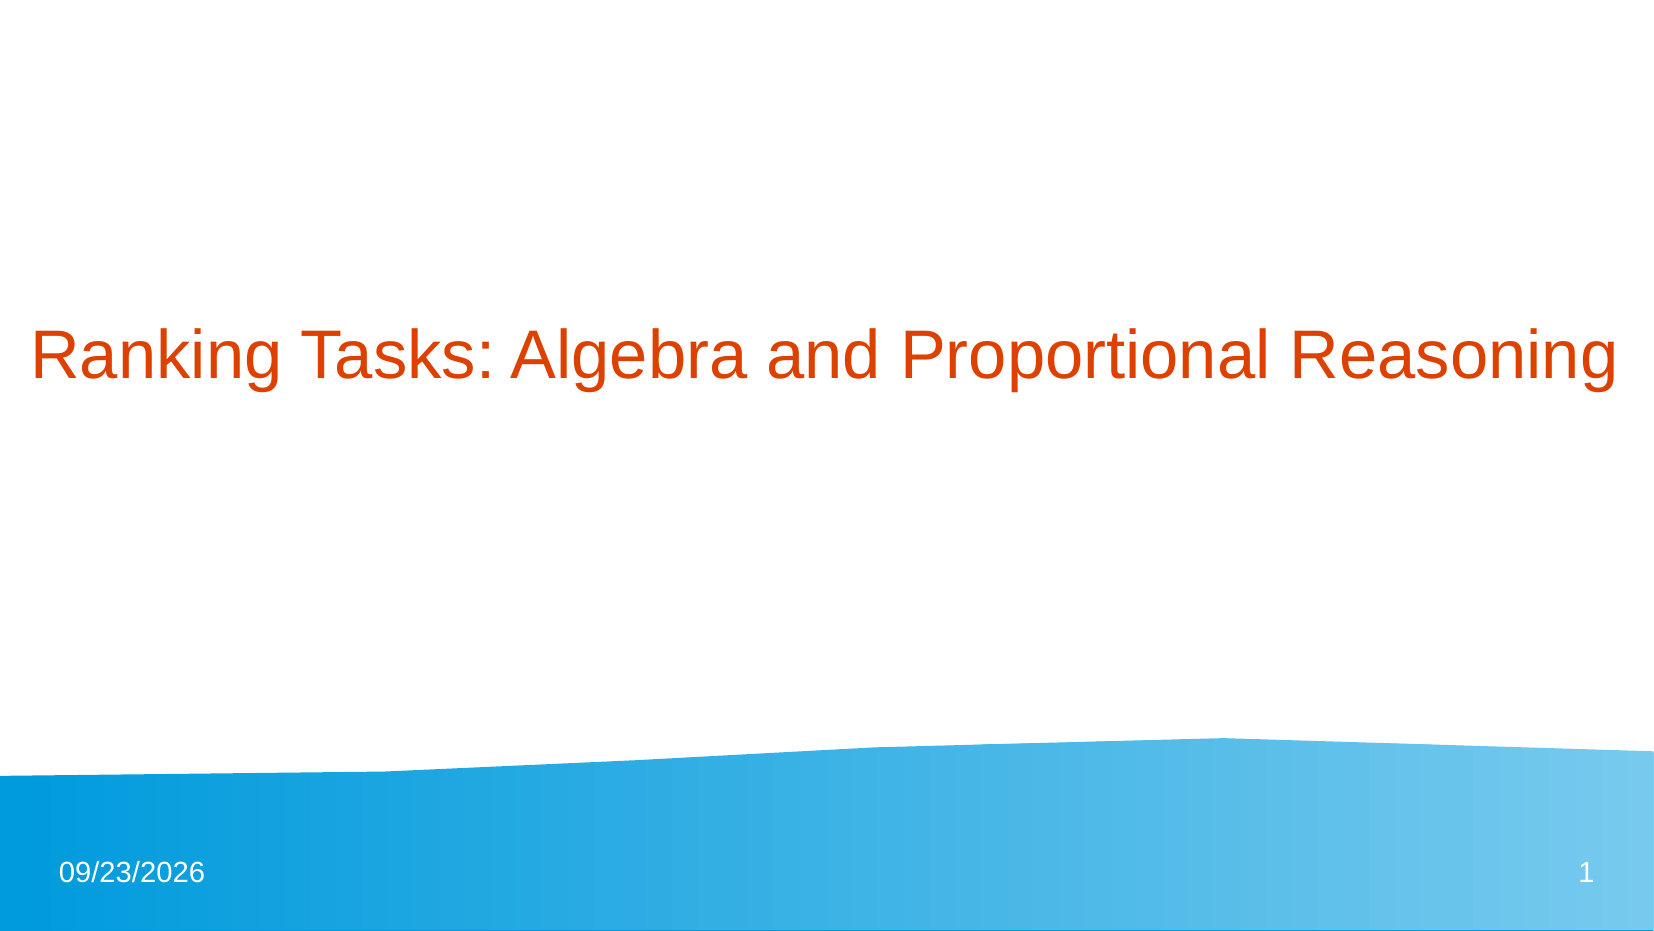

# Ranking Tasks: Algebra and Proportional Reasoning